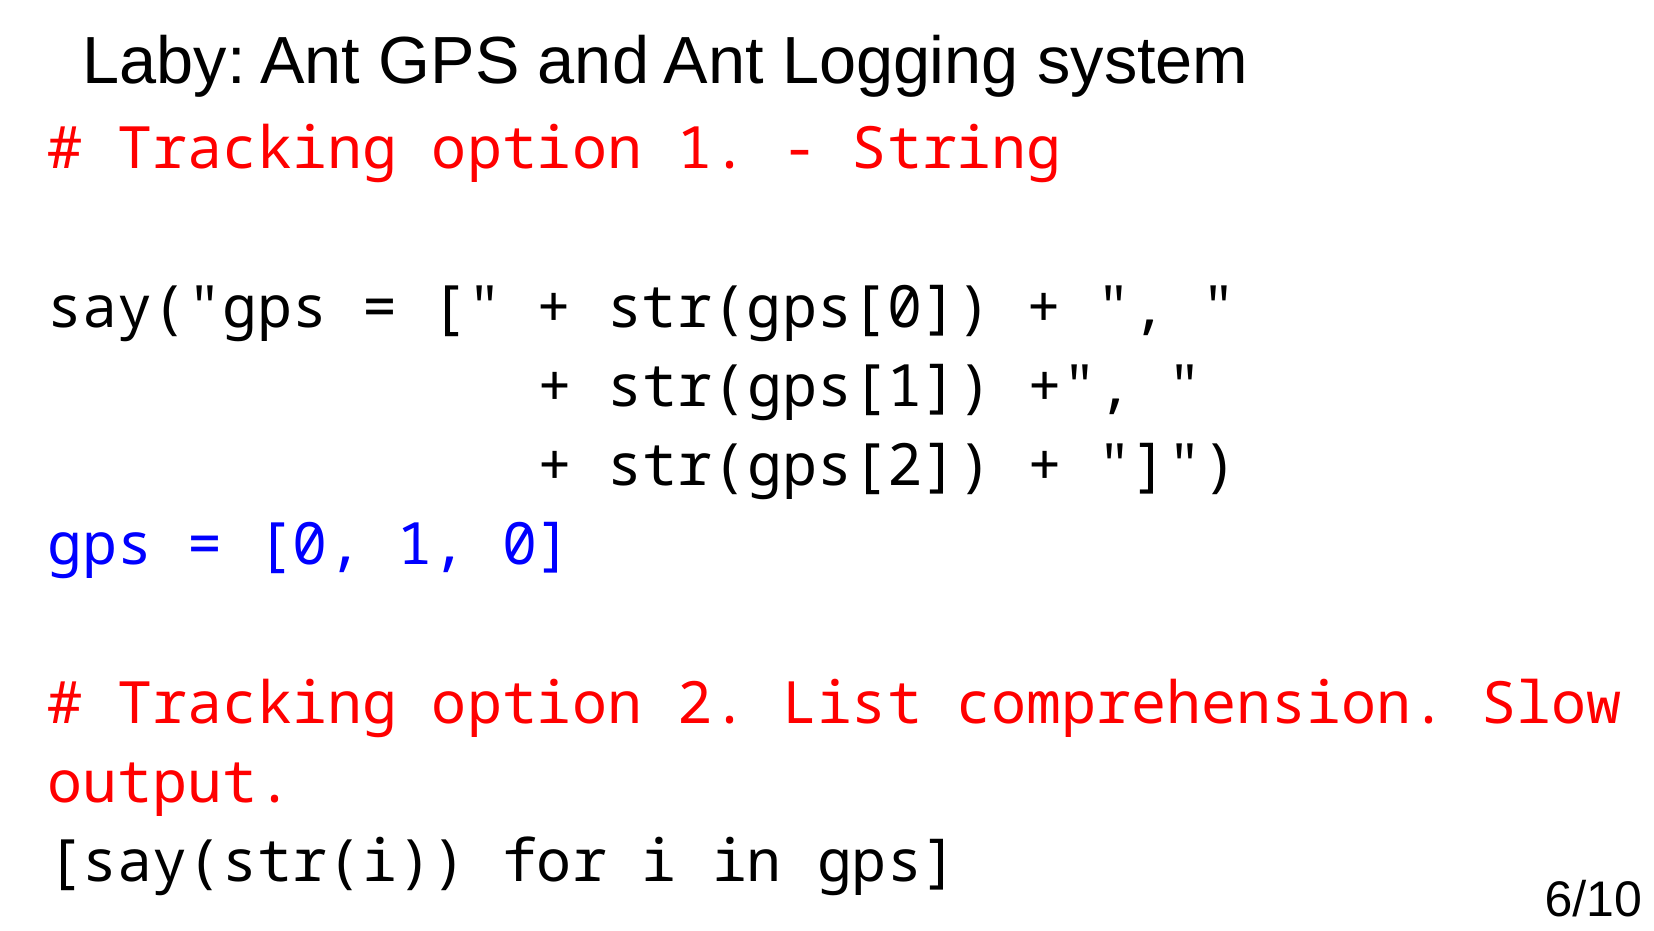

Laby: Ant GPS and Ant Logging system
# # Tracking option 1. - String
say("gps = [" + str(gps[0]) + ", "
 + str(gps[1]) +", "
 + str(gps[2]) + "]")
gps = [0, 1, 0]
# Tracking option 2. List comprehension. Slow output.
[say(str(i)) for i in gps]
0
1
0
6/10